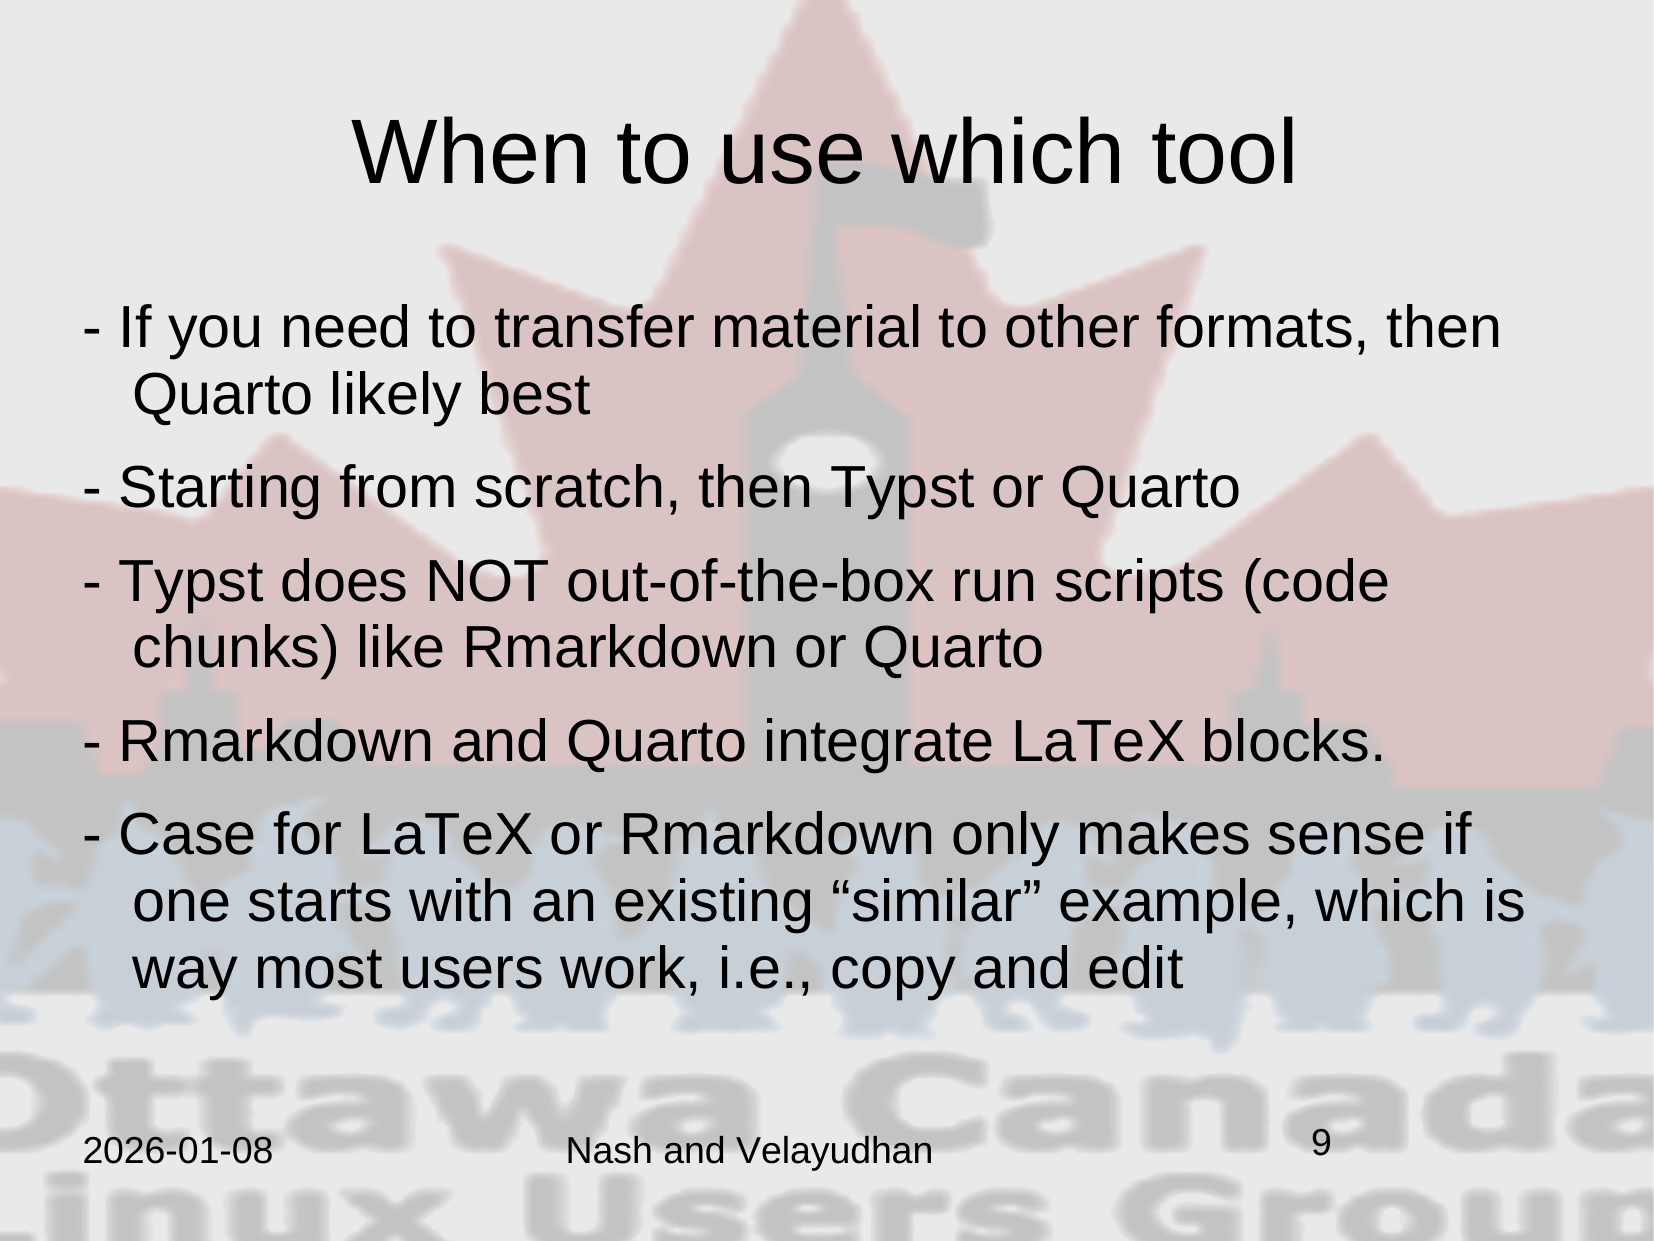

# When to use which tool
- If you need to transfer material to other formats, then Quarto likely best
- Starting from scratch, then Typst or Quarto
- Typst does NOT out-of-the-box run scripts (code chunks) like Rmarkdown or Quarto
- Rmarkdown and Quarto integrate LaTeX blocks.
- Case for LaTeX or Rmarkdown only makes sense if one starts with an existing “similar” example, which is way most users work, i.e., copy and edit
9